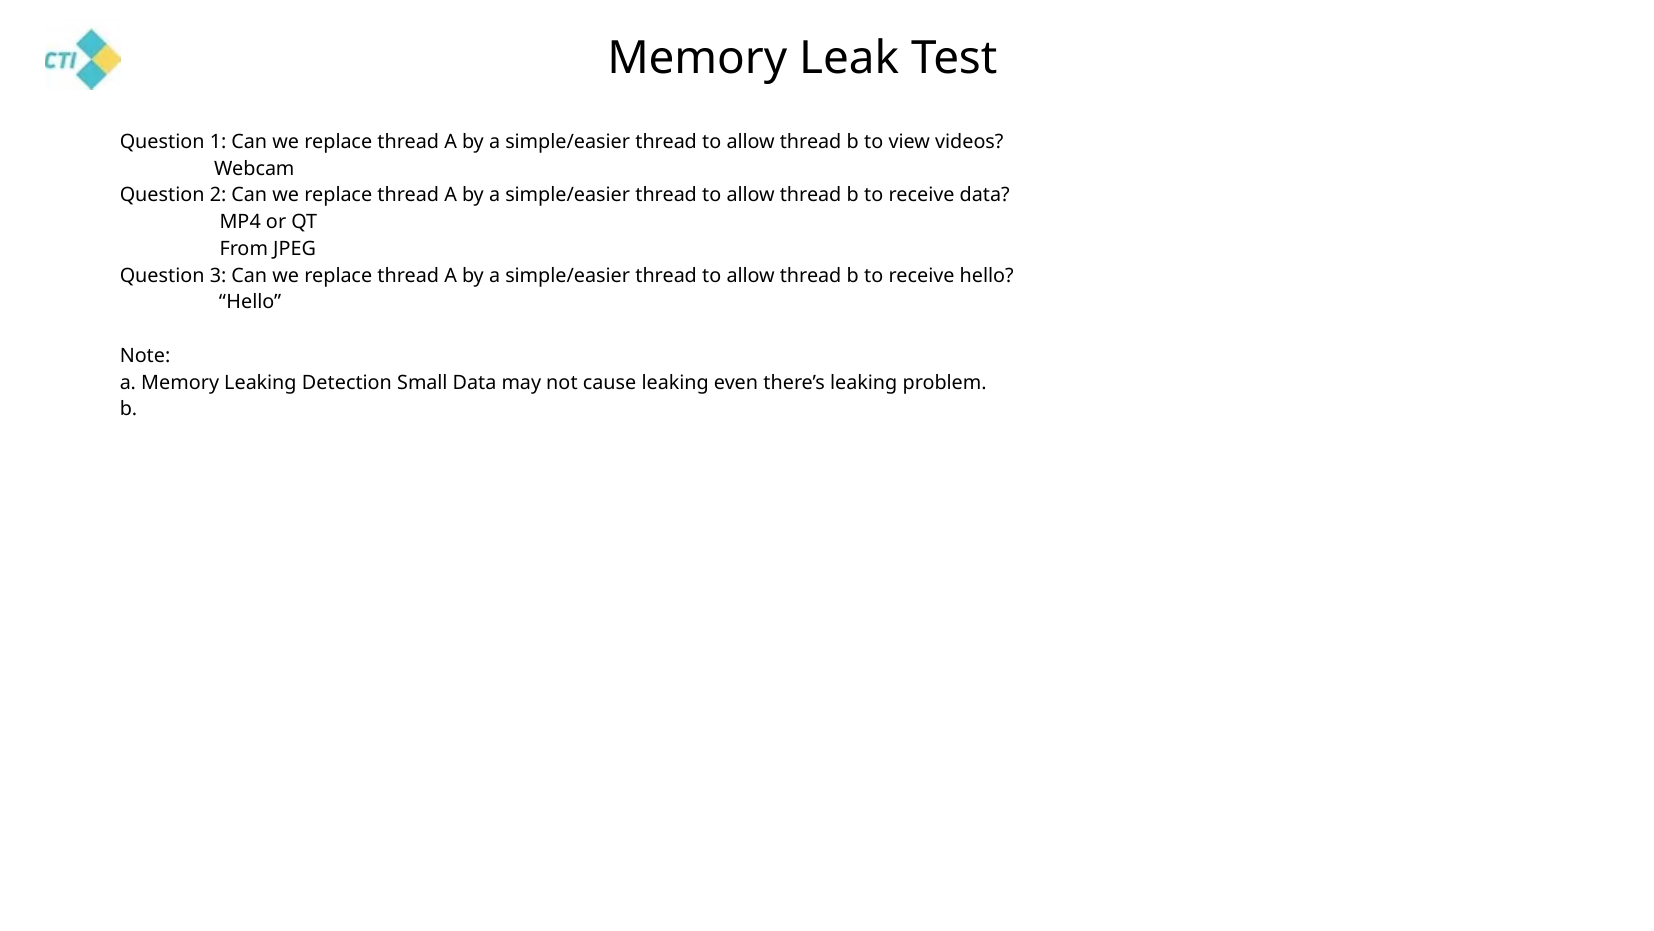

Memory Leak Test
Question 1: Can we replace thread A by a simple/easier thread to allow thread b to view videos?
 Webcam
Question 2: Can we replace thread A by a simple/easier thread to allow thread b to receive data?
 MP4 or QT
 From JPEG
Question 3: Can we replace thread A by a simple/easier thread to allow thread b to receive hello?
 “Hello”
Note:
a. Memory Leaking Detection Small Data may not cause leaking even there’s leaking problem.
b.